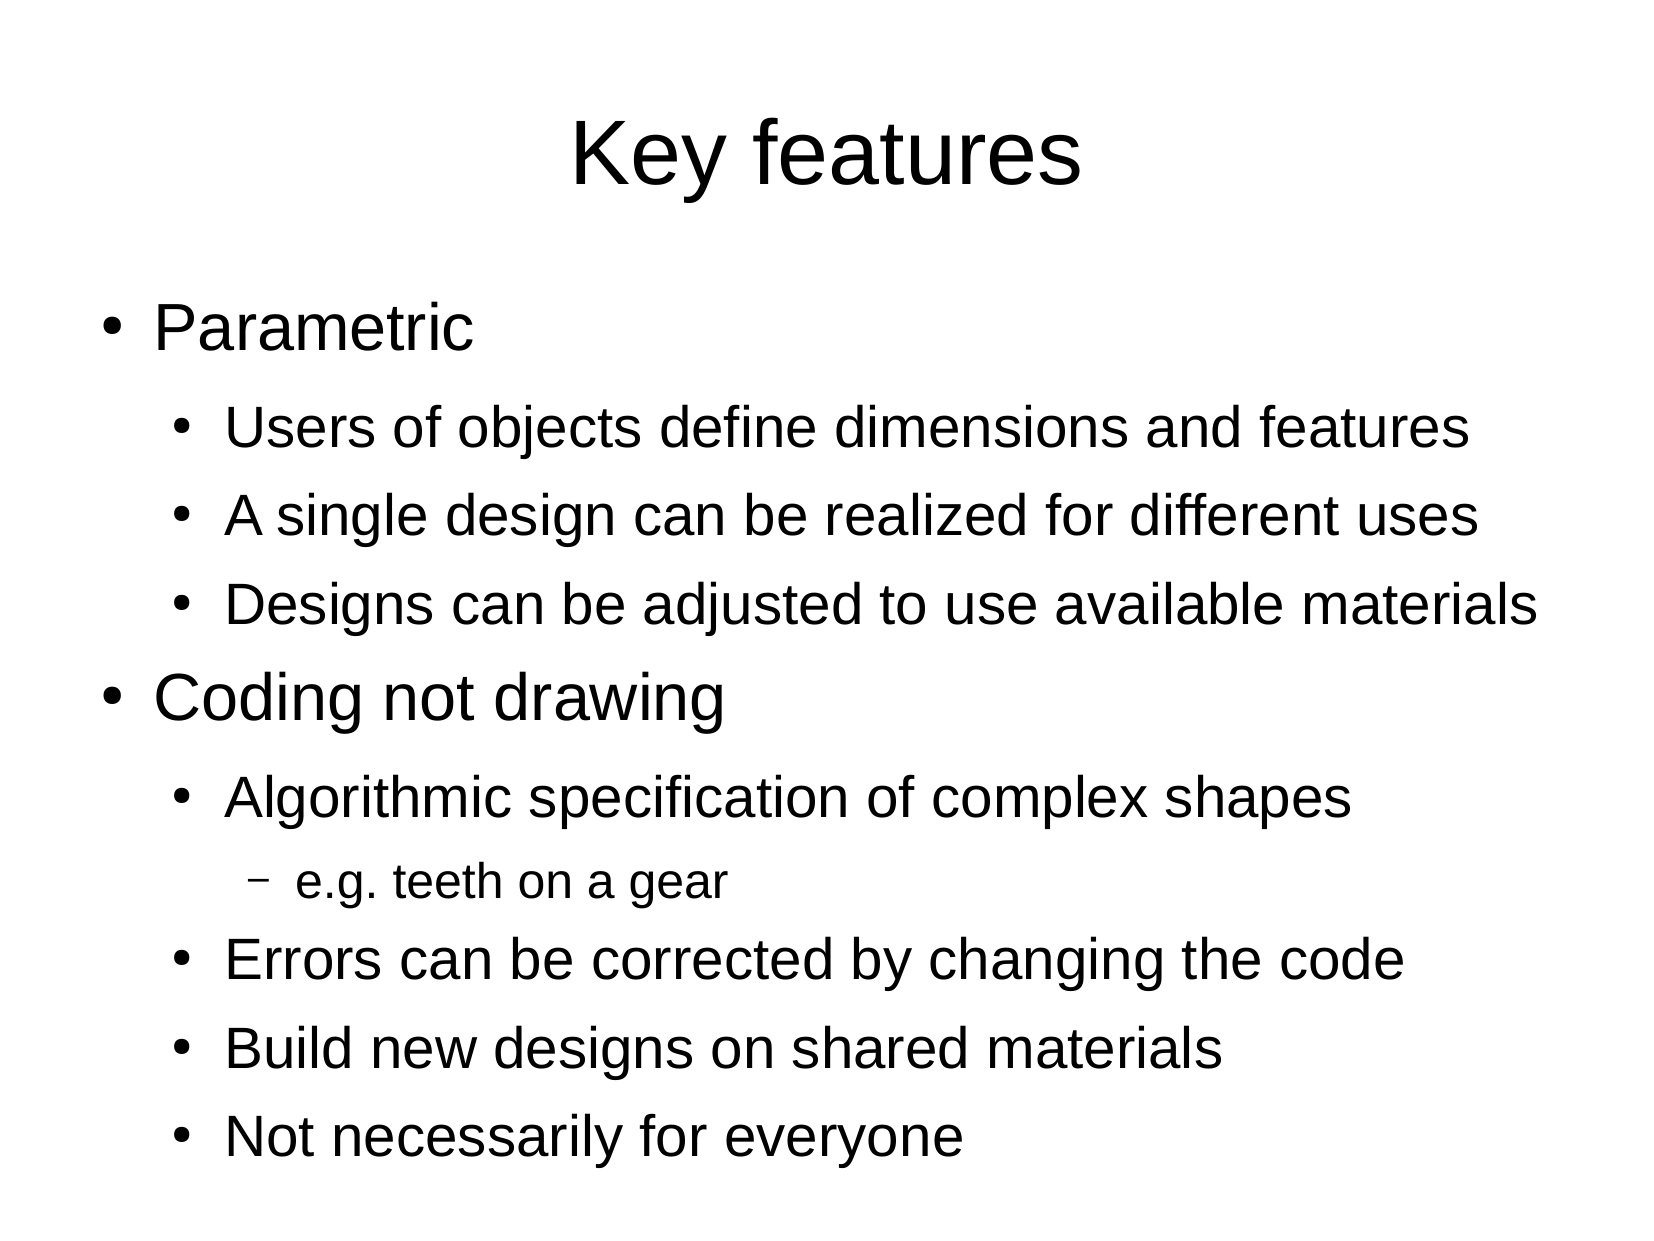

# Key features
Parametric
Users of objects define dimensions and features
A single design can be realized for different uses
Designs can be adjusted to use available materials
Coding not drawing
Algorithmic specification of complex shapes
e.g. teeth on a gear
Errors can be corrected by changing the code
Build new designs on shared materials
Not necessarily for everyone